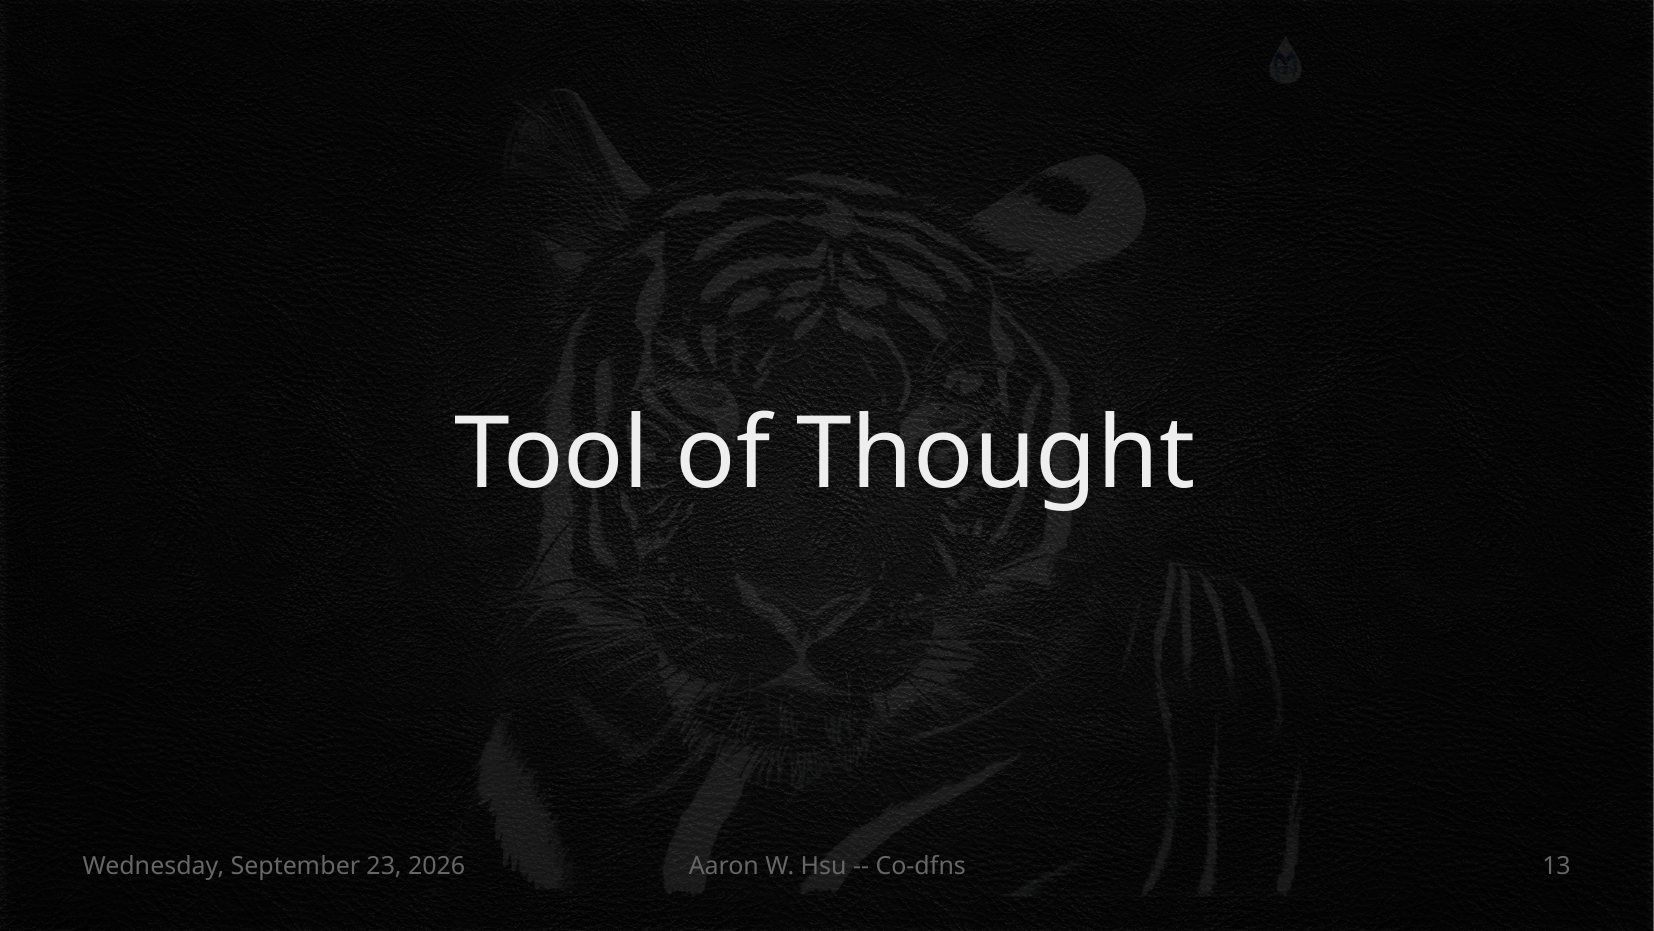

Tool of Thought
Aaron W. Hsu -- Co-dfns
13